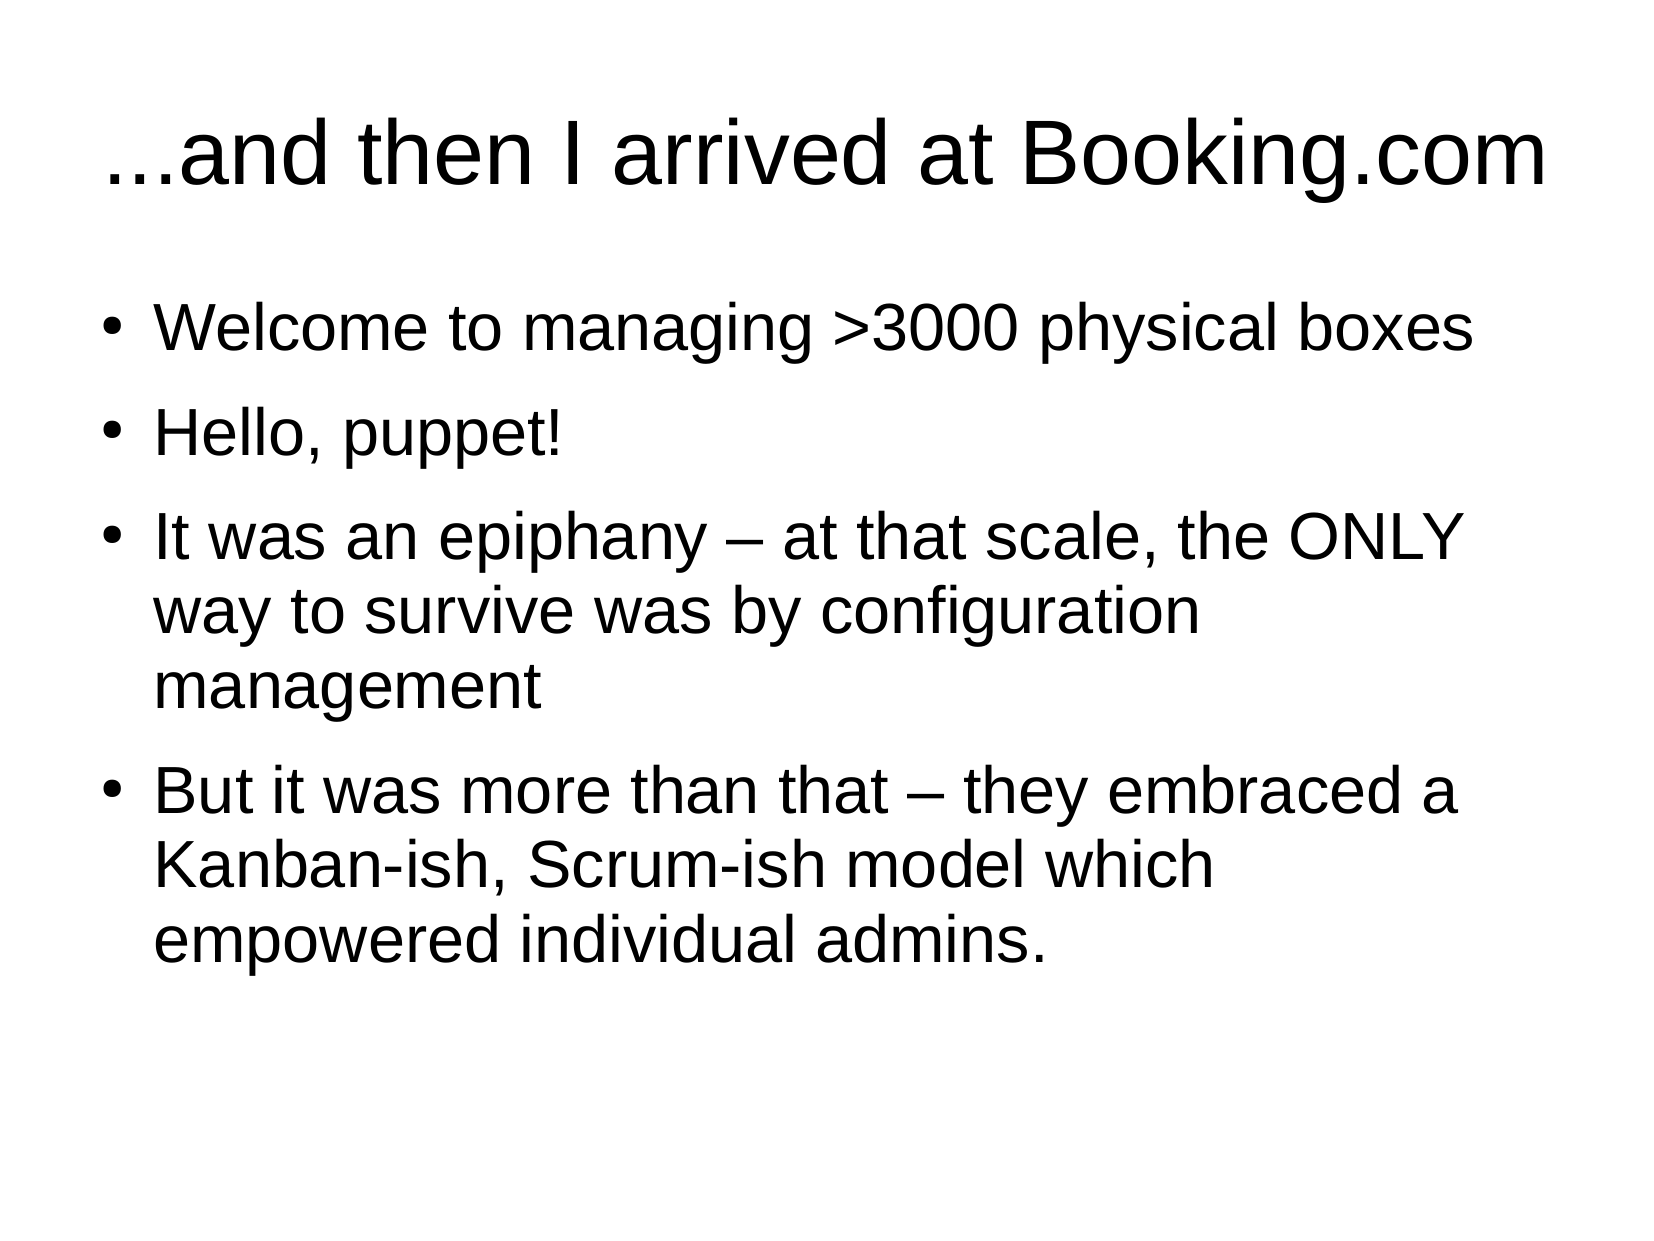

# ...and then I arrived at Booking.com
Welcome to managing >3000 physical boxes
Hello, puppet!
It was an epiphany – at that scale, the ONLY way to survive was by configuration management
But it was more than that – they embraced a Kanban-ish, Scrum-ish model which empowered individual admins.